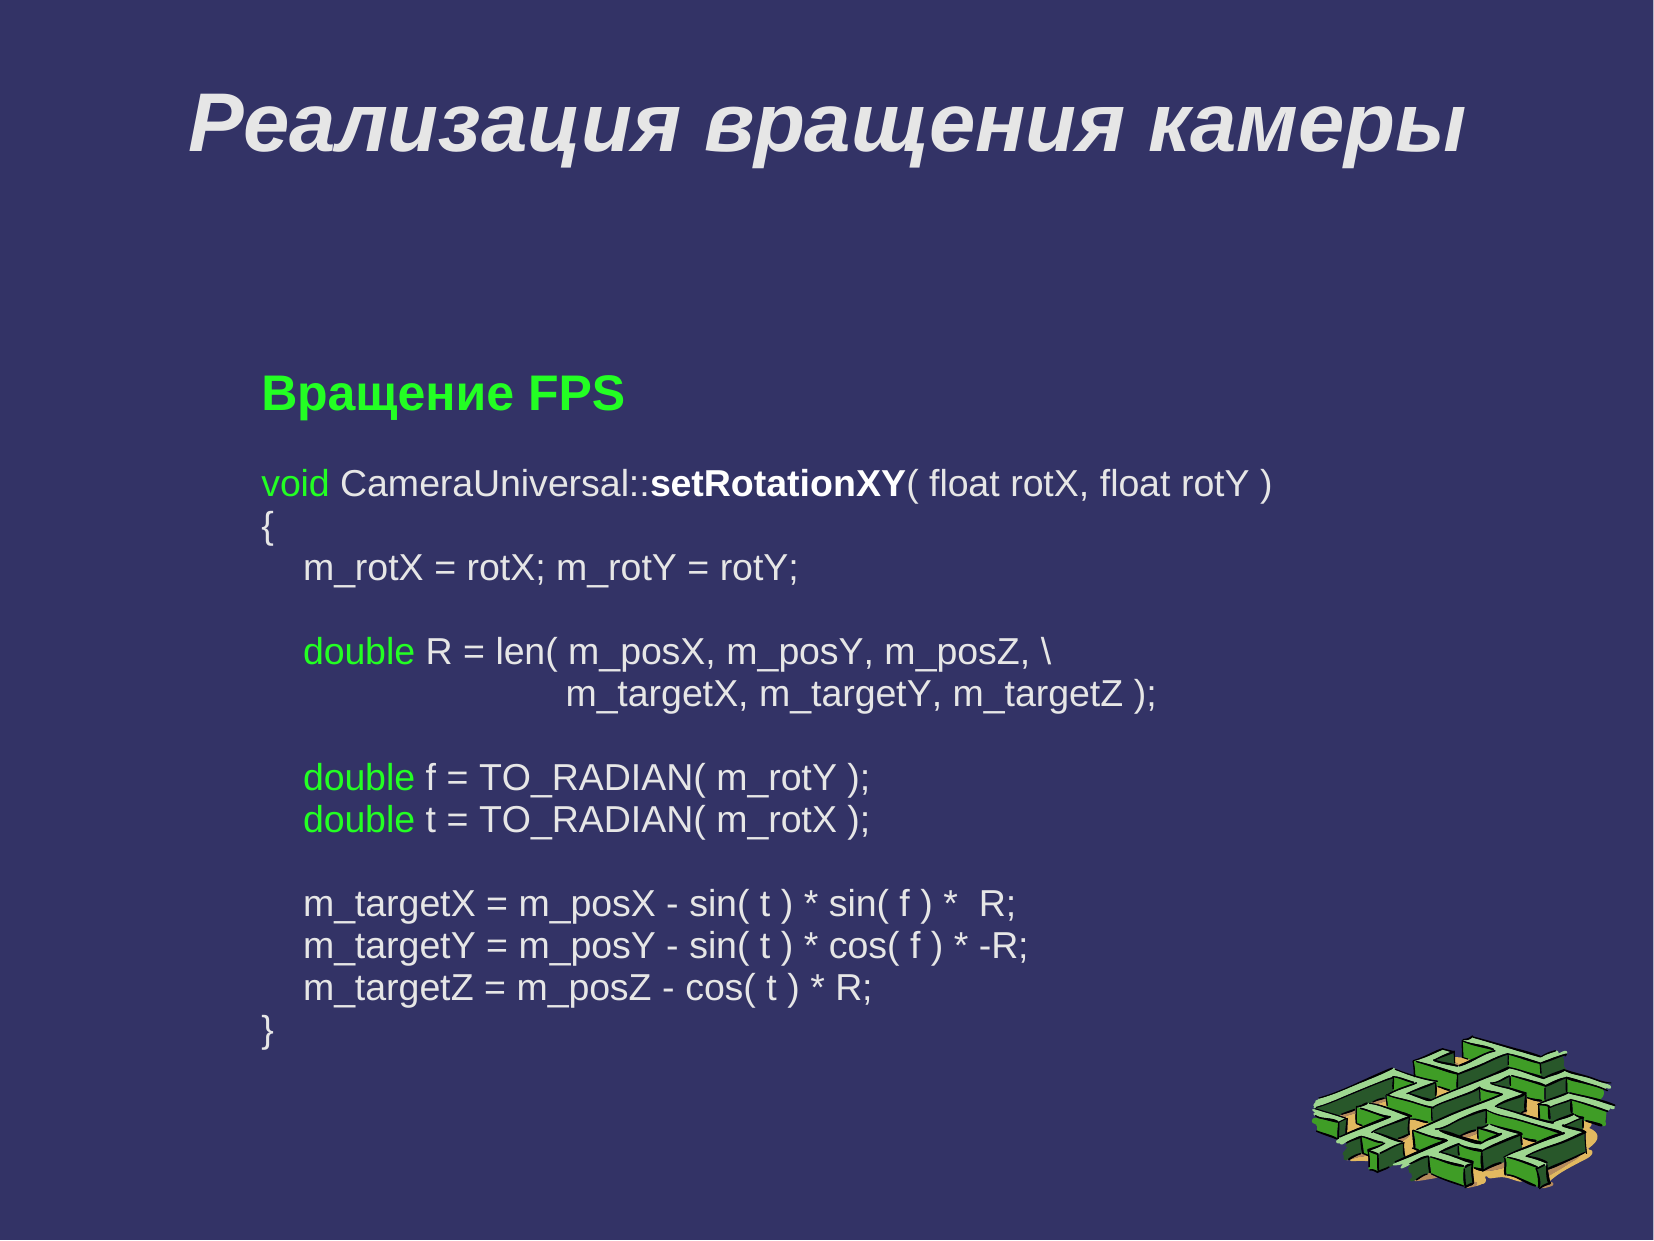

# Реализация вращения камеры
Вращение FPS
void CameraUniversal::setRotationXY( float rotX, float rotY )
{
 m_rotX = rotX; m_rotY = rotY;
 double R = len( m_posX, m_posY, m_posZ, \
 m_targetX, m_targetY, m_targetZ );
 double f = TO_RADIAN( m_rotY );
 double t = TO_RADIAN( m_rotX );
 m_targetX = m_posX - sin( t ) * sin( f ) * R;
 m_targetY = m_posY - sin( t ) * cos( f ) * -R;
 m_targetZ = m_posZ - cos( t ) * R;
}